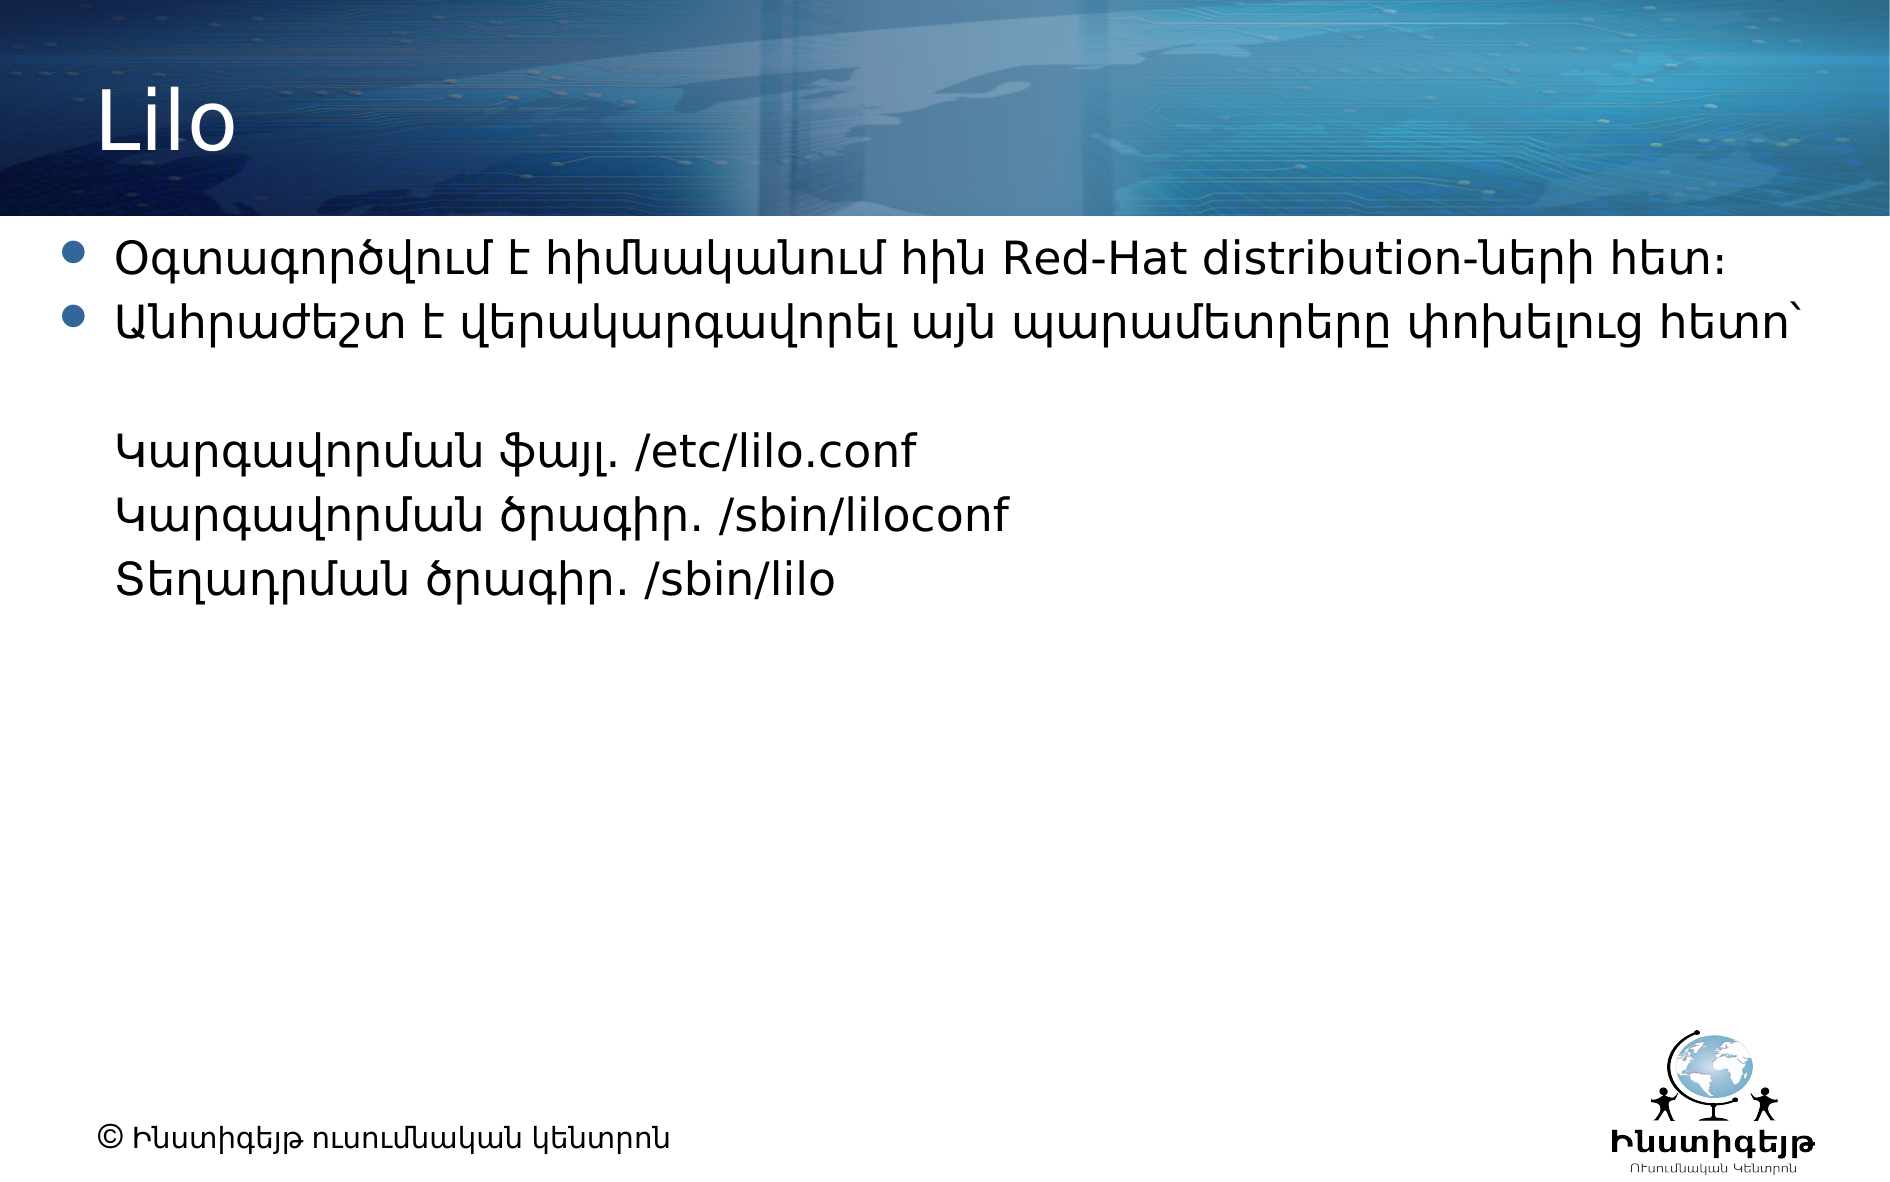

Lilo
# Օգտագործվում է հիմնականում հին Red-Hat distribution-ների հետ։
Անհրաժեշտ է վերակարգավորել այն պարամետրերը փոխելուց հետո՝
Կարգավորման ֆայլ․ /etc/lilo.conf
Կարգավորման ծրագիր․ /sbin/liloconf
Տեղադրման ծրագիր․ /sbin/lilo